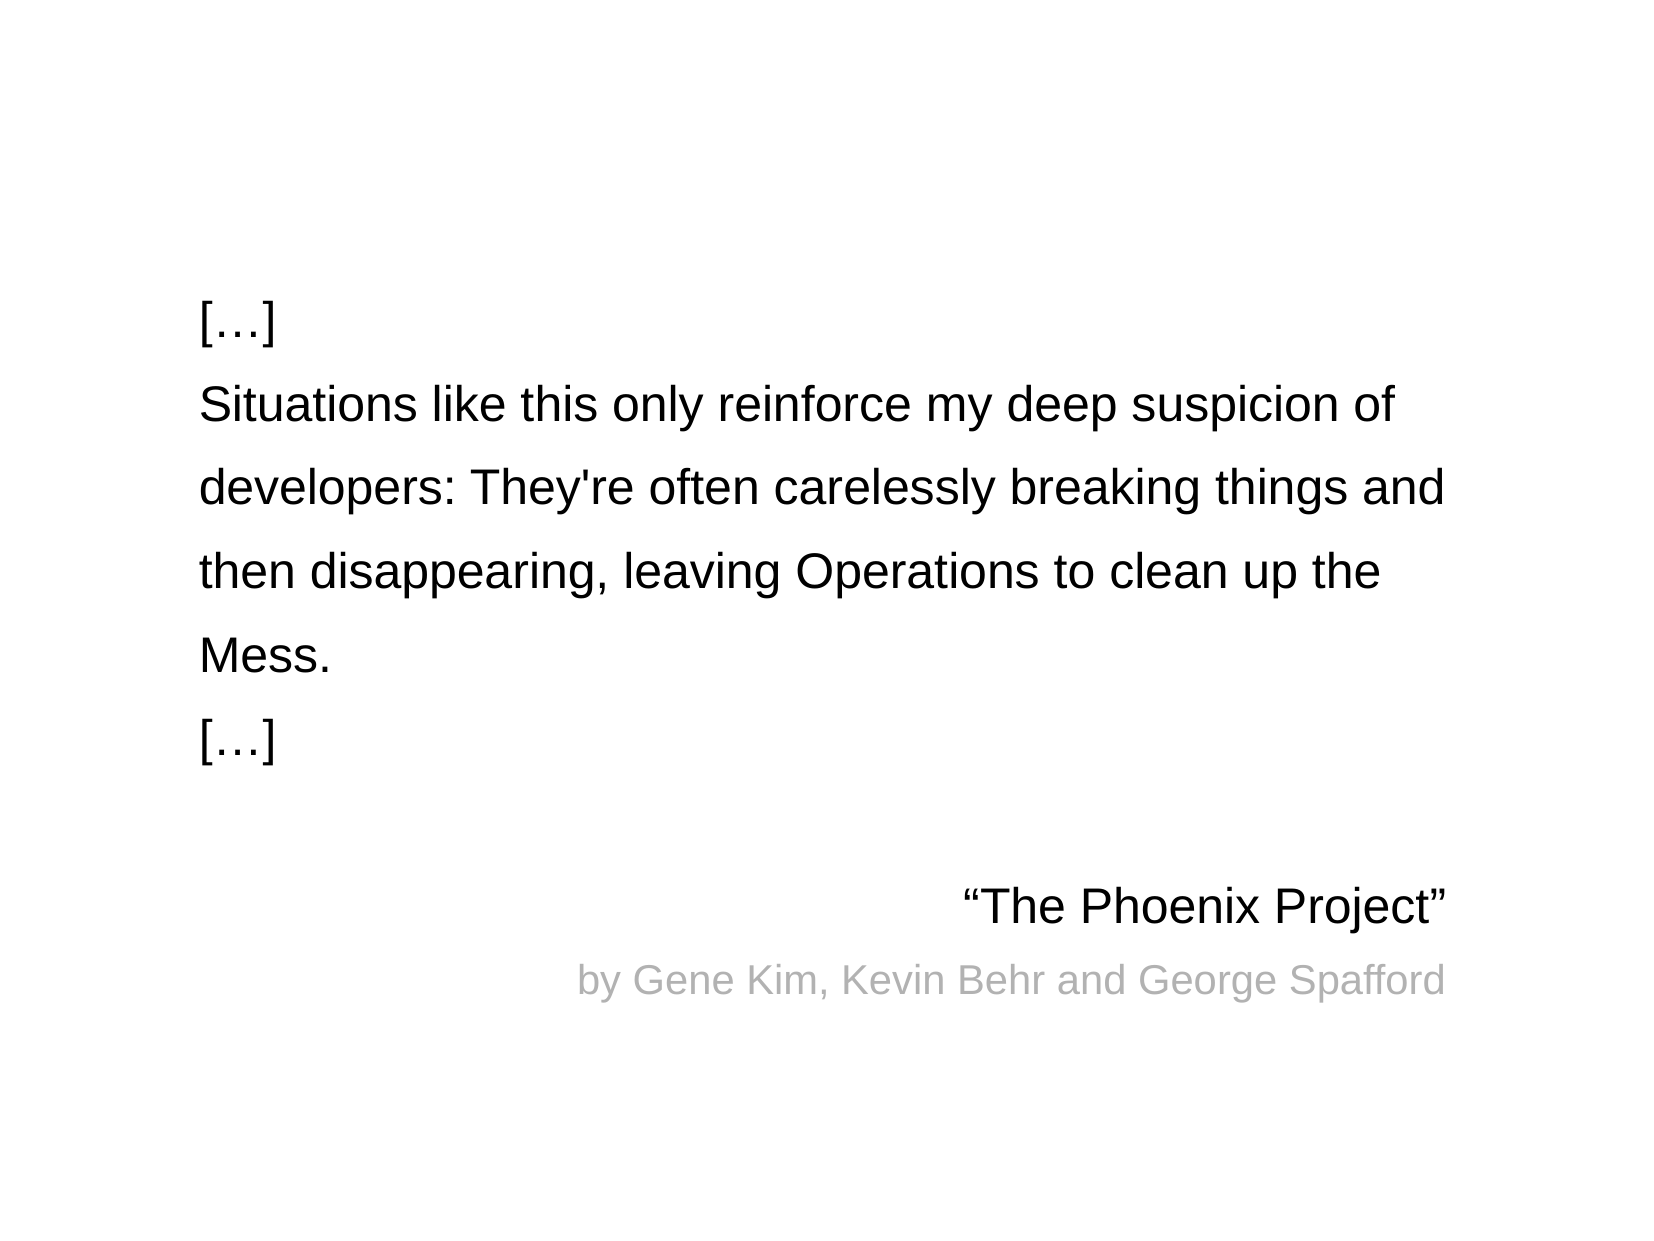

[…]
Situations like this only reinforce my deep suspicion of
developers: They're often carelessly breaking things and
then disappearing, leaving Operations to clean up the
Mess.
[…]
“The Phoenix Project”
by Gene Kim, Kevin Behr and George Spafford